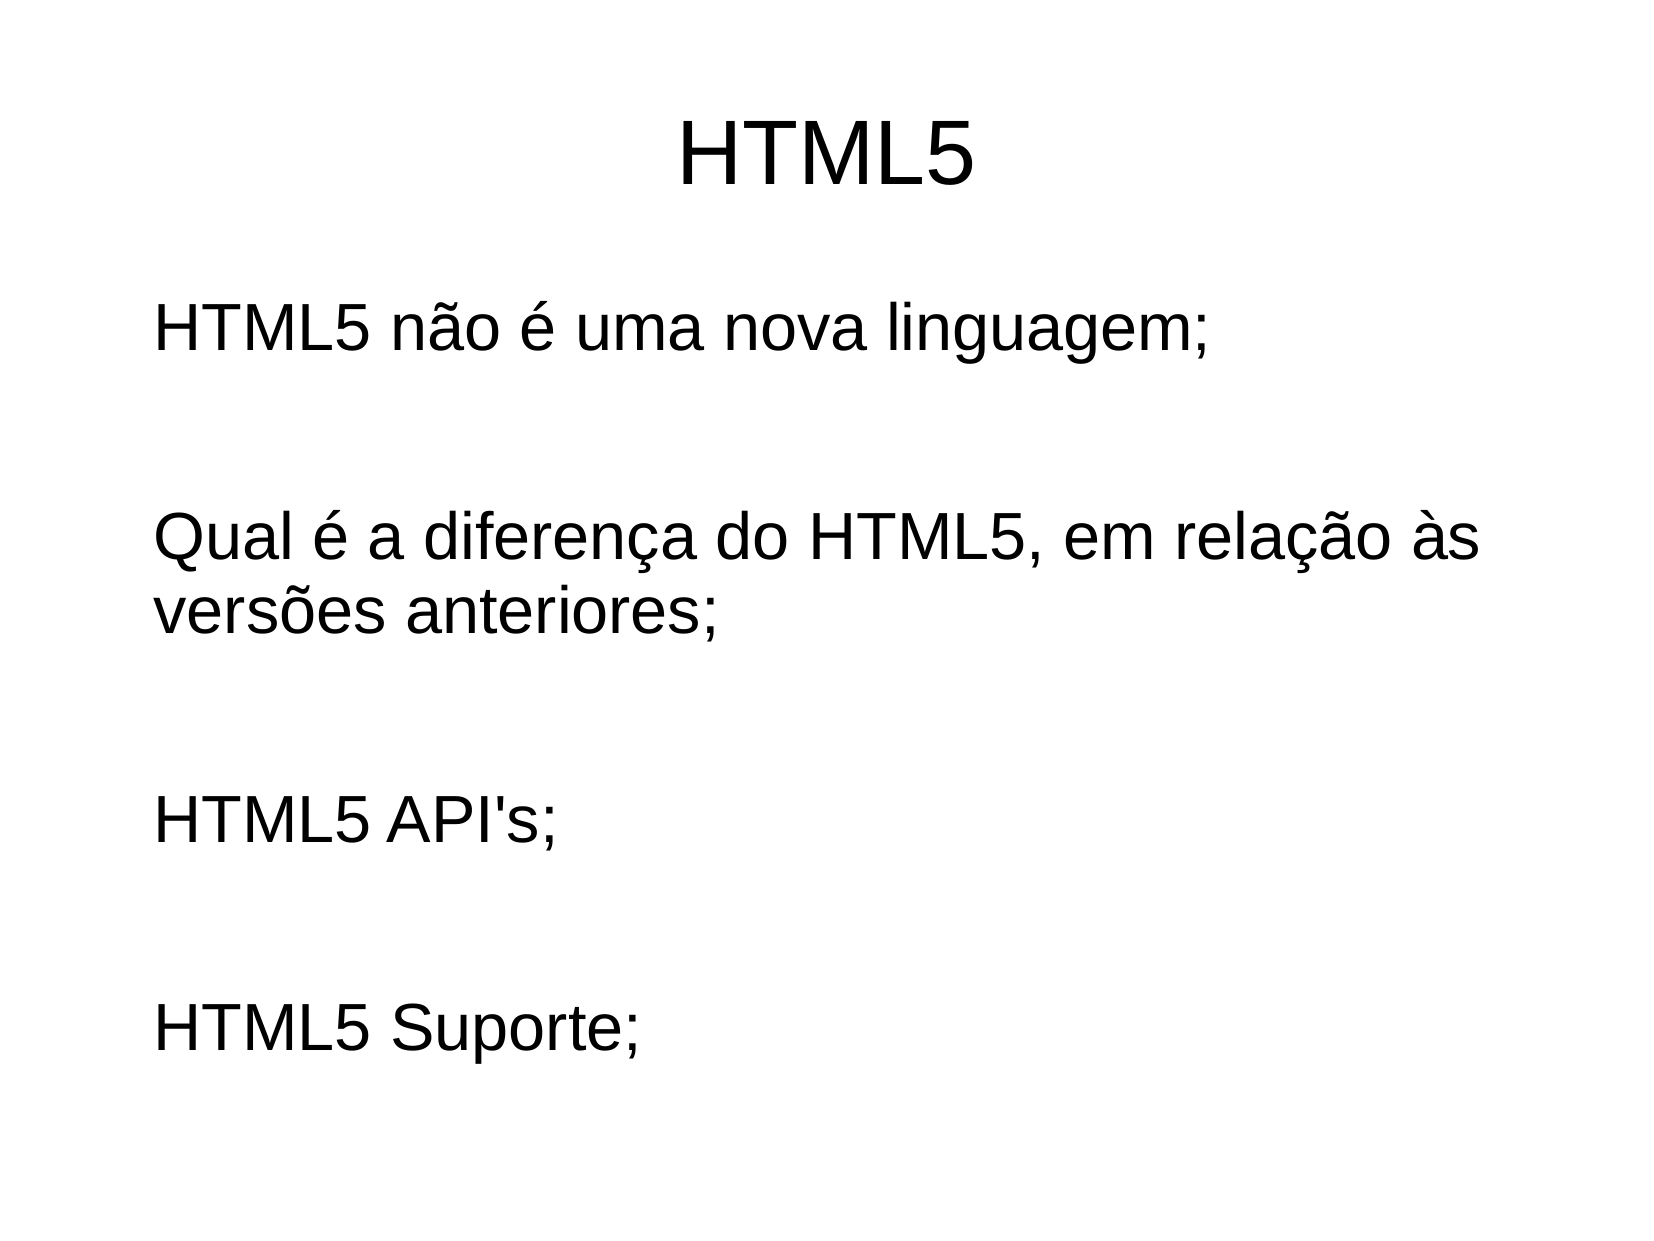

# HTML5
HTML5 não é uma nova linguagem;
Qual é a diferença do HTML5, em relação às versões anteriores;
HTML5 API's;
HTML5 Suporte;